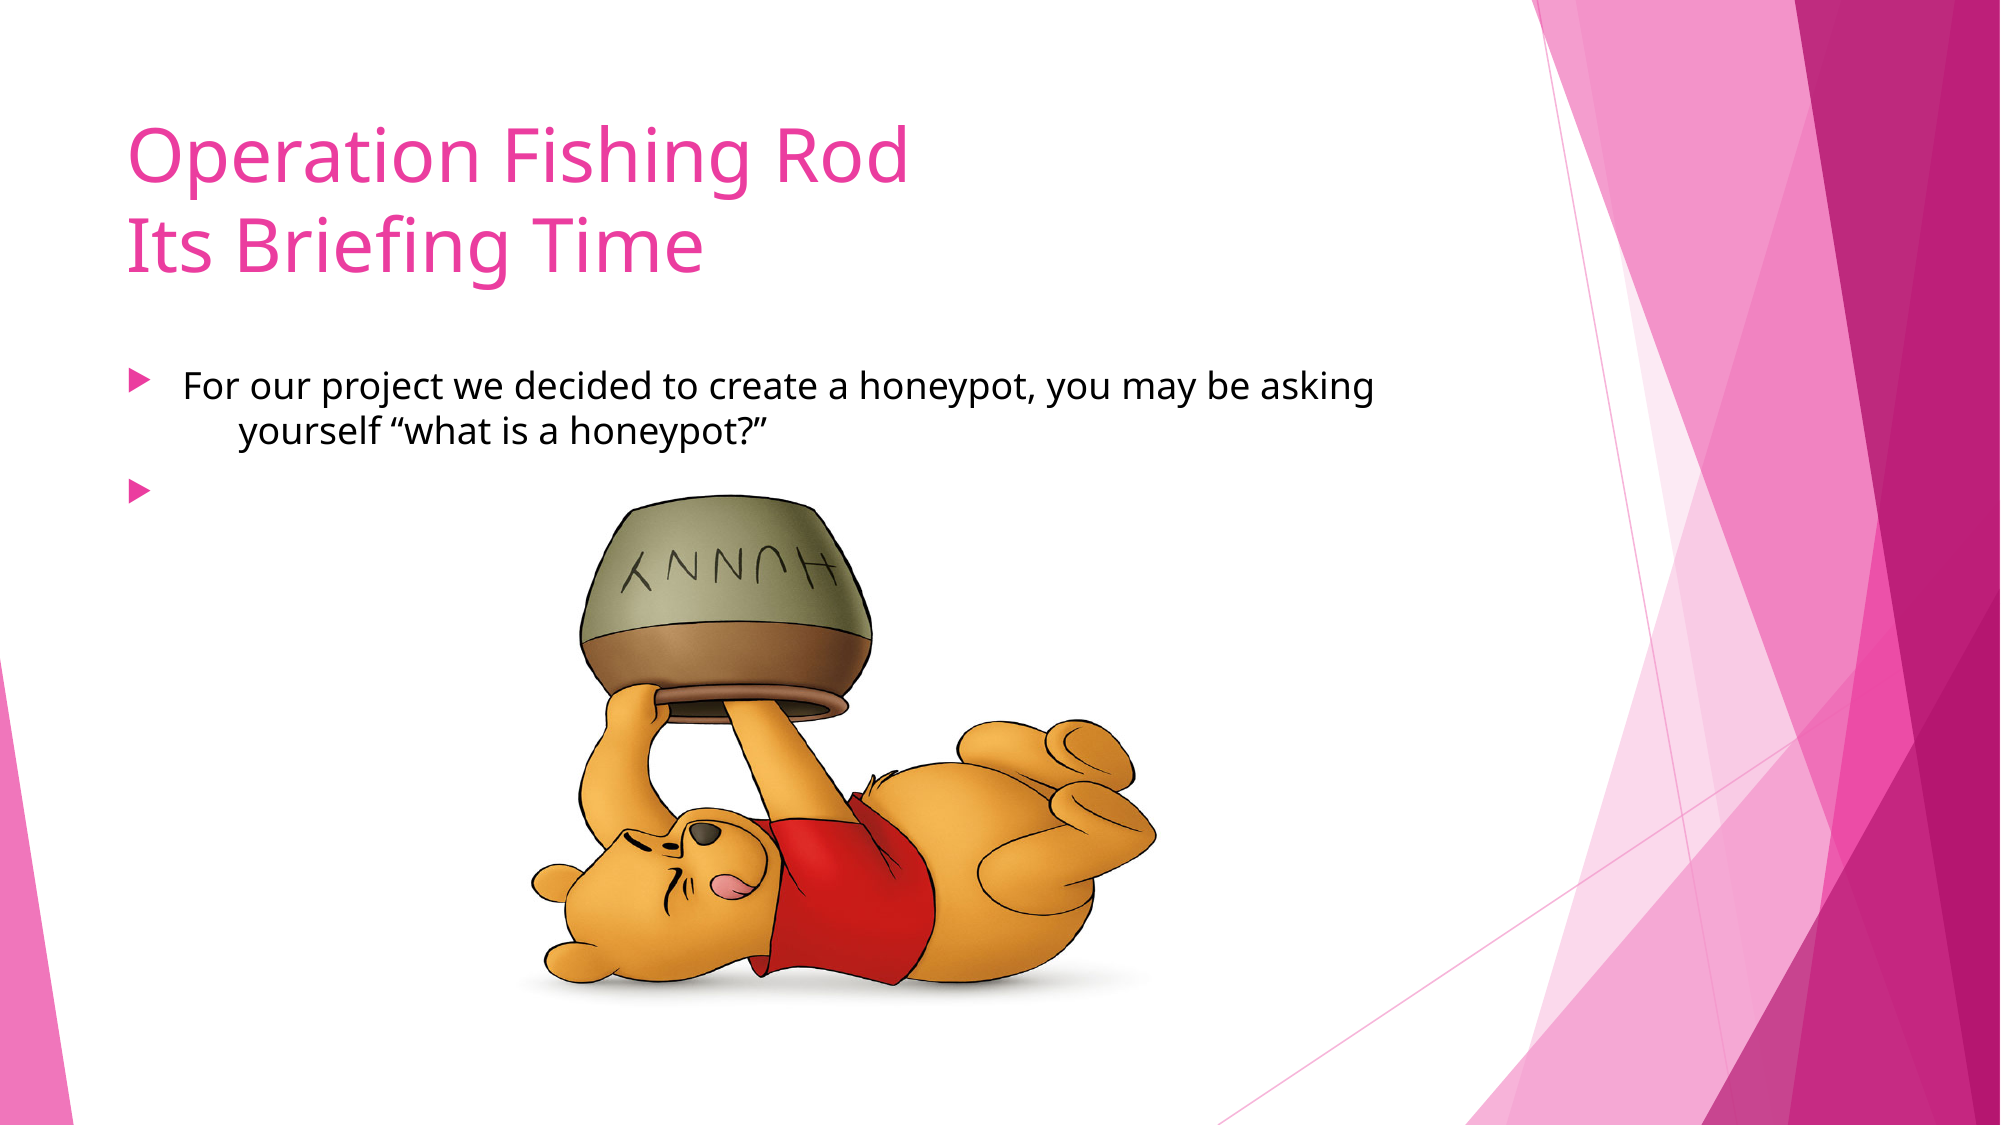

# Operation Fishing Rod Its Briefing Time
For our project we decided to create a honeypot, you may be asking yourself “what is a honeypot?”